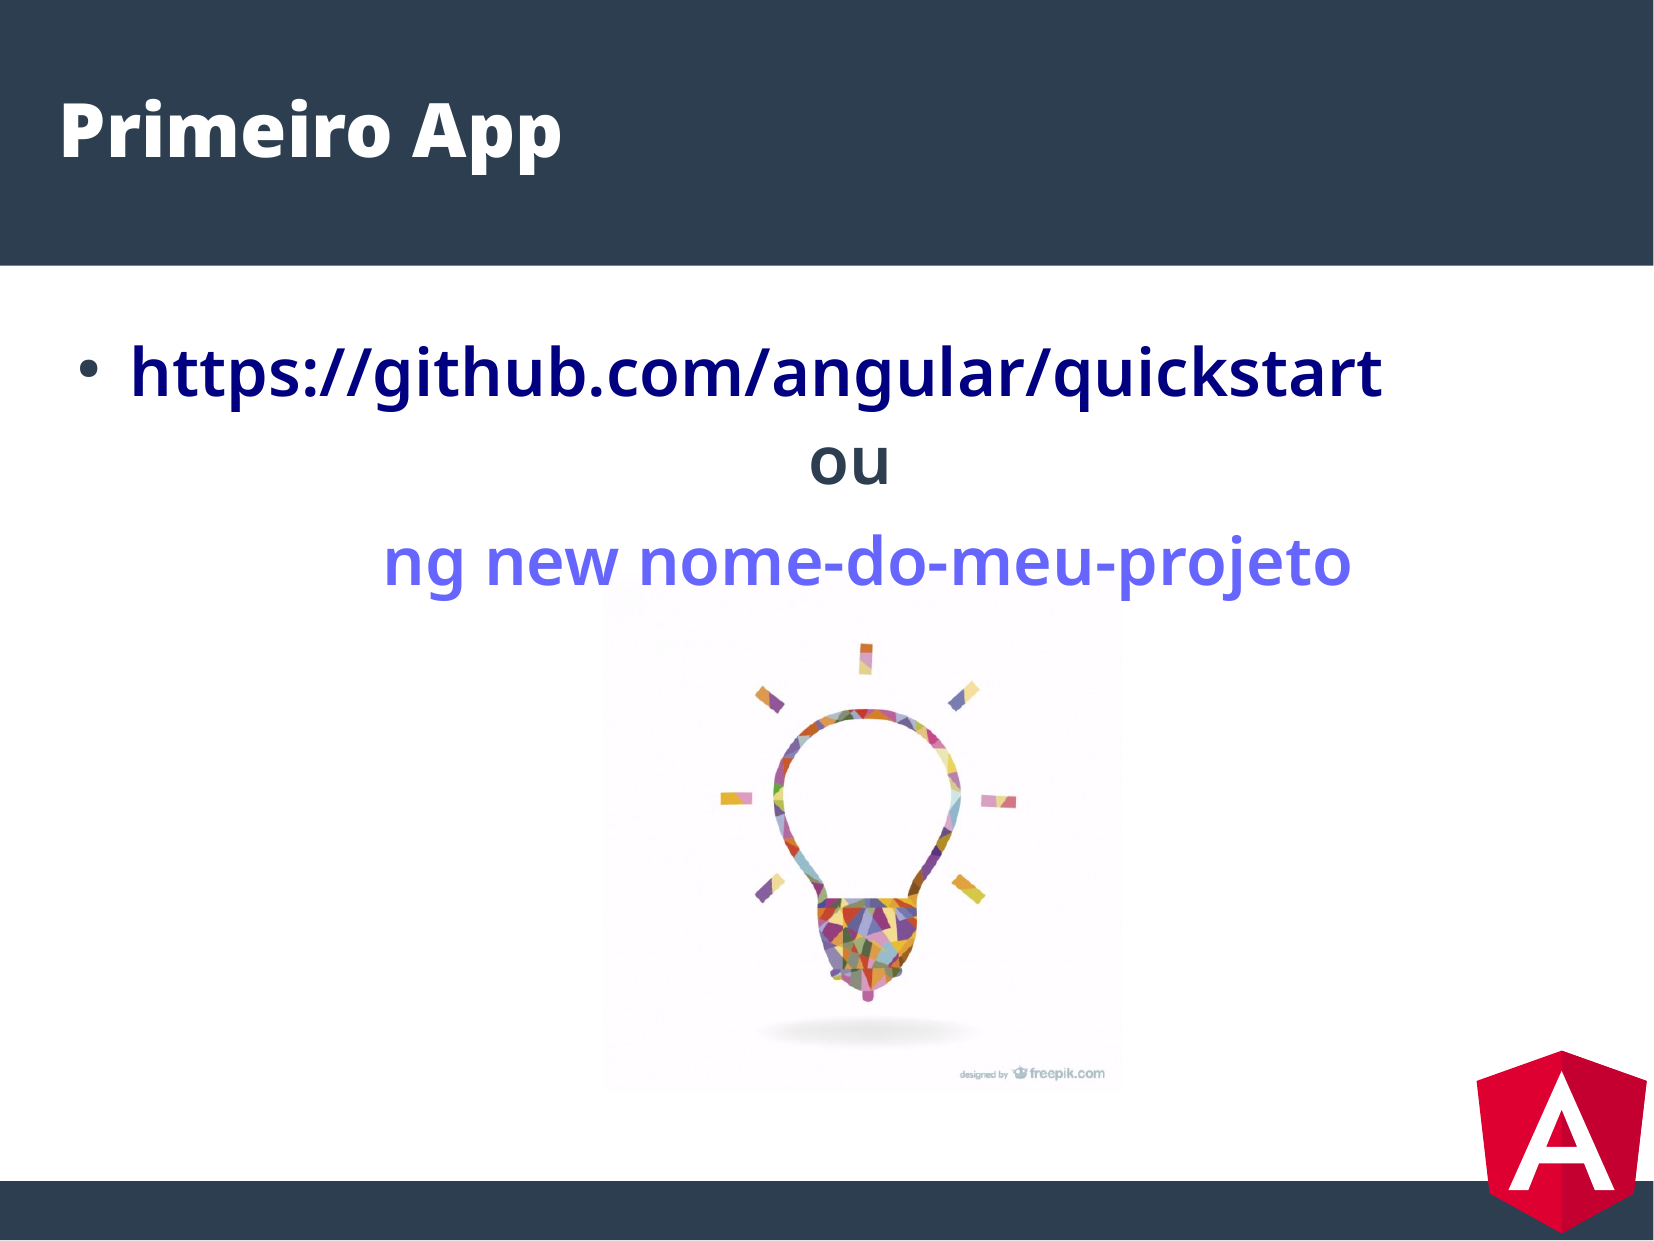

# Primeiro App
https://github.com/angular/quickstart
ou
ng new nome-do-meu-projeto